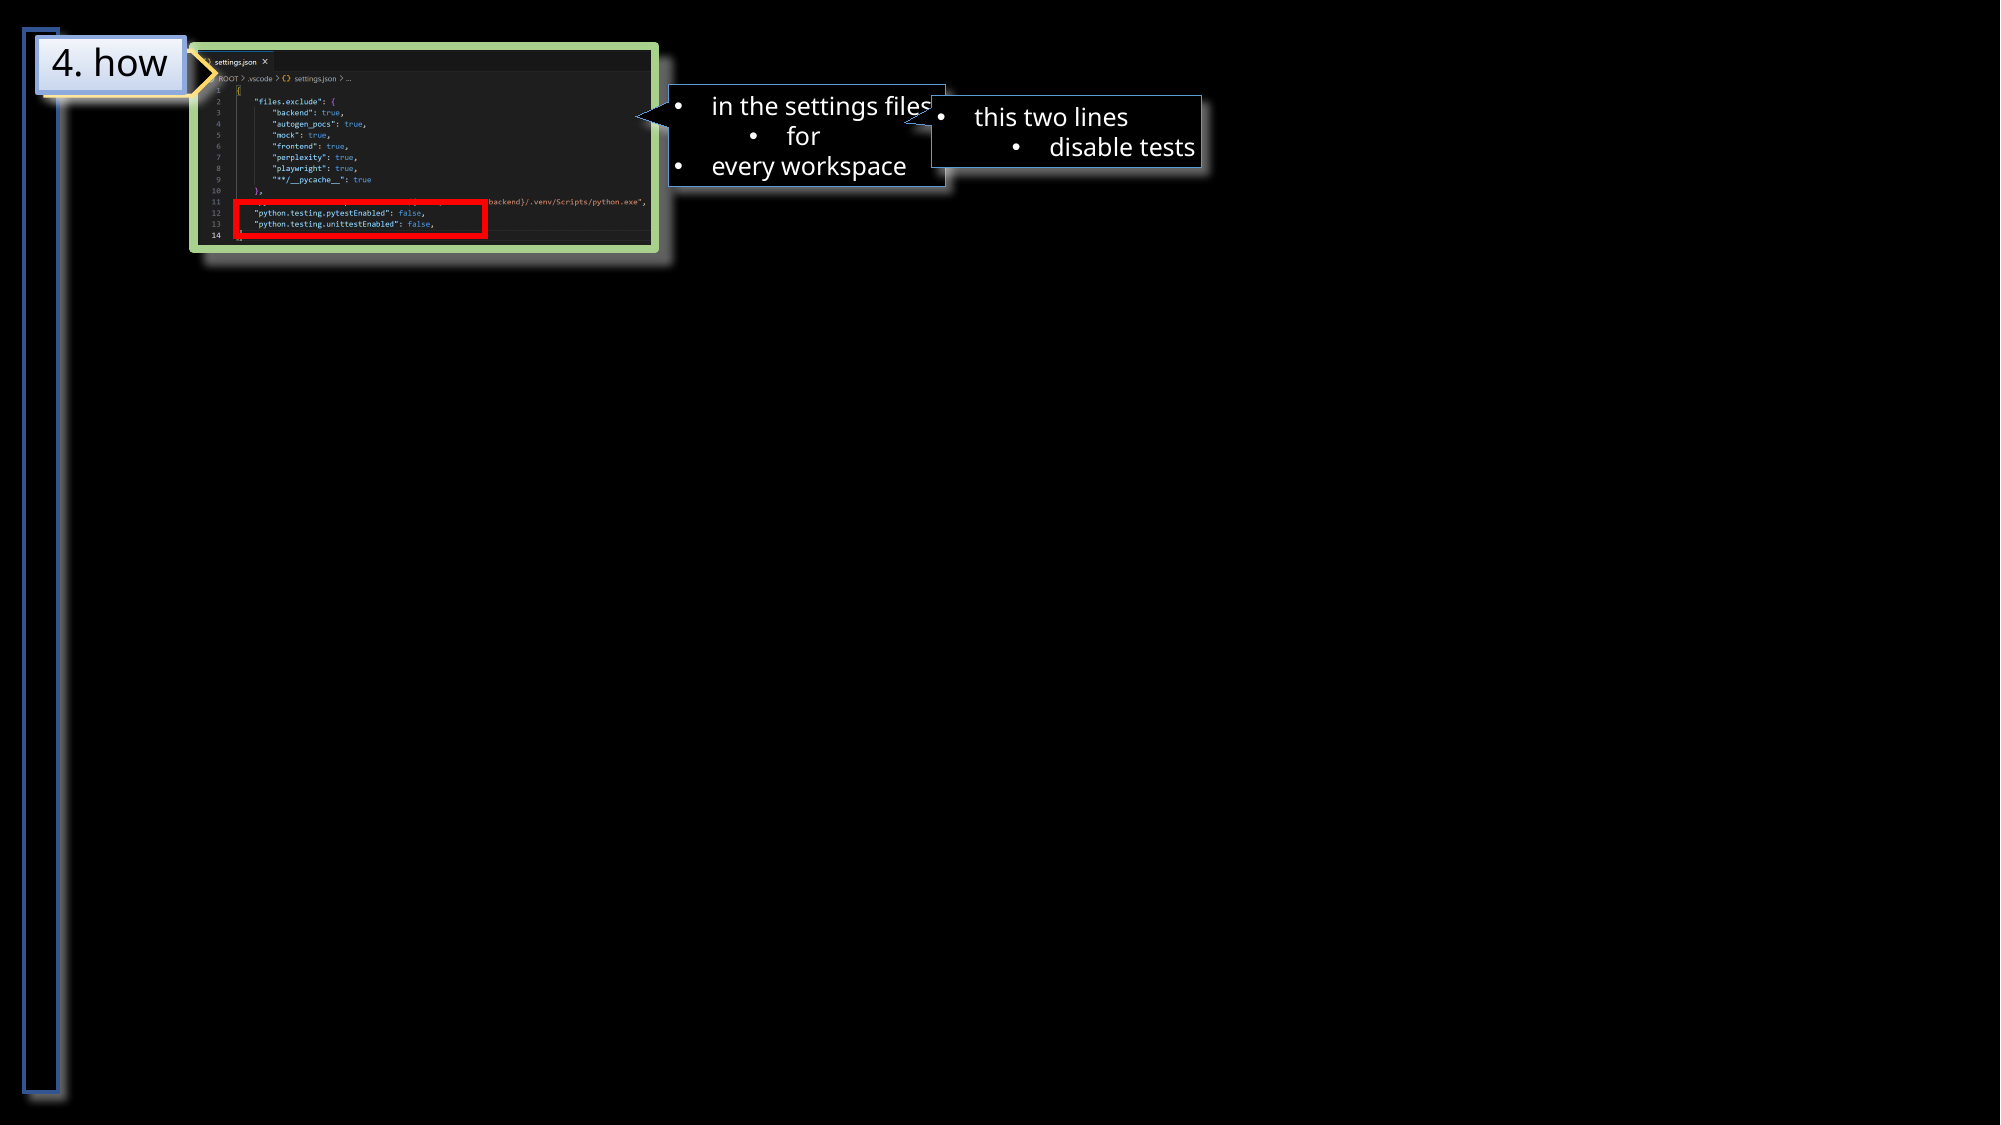

# 4. how
disable
in the settings files
for
every workspace
this two lines
disable tests